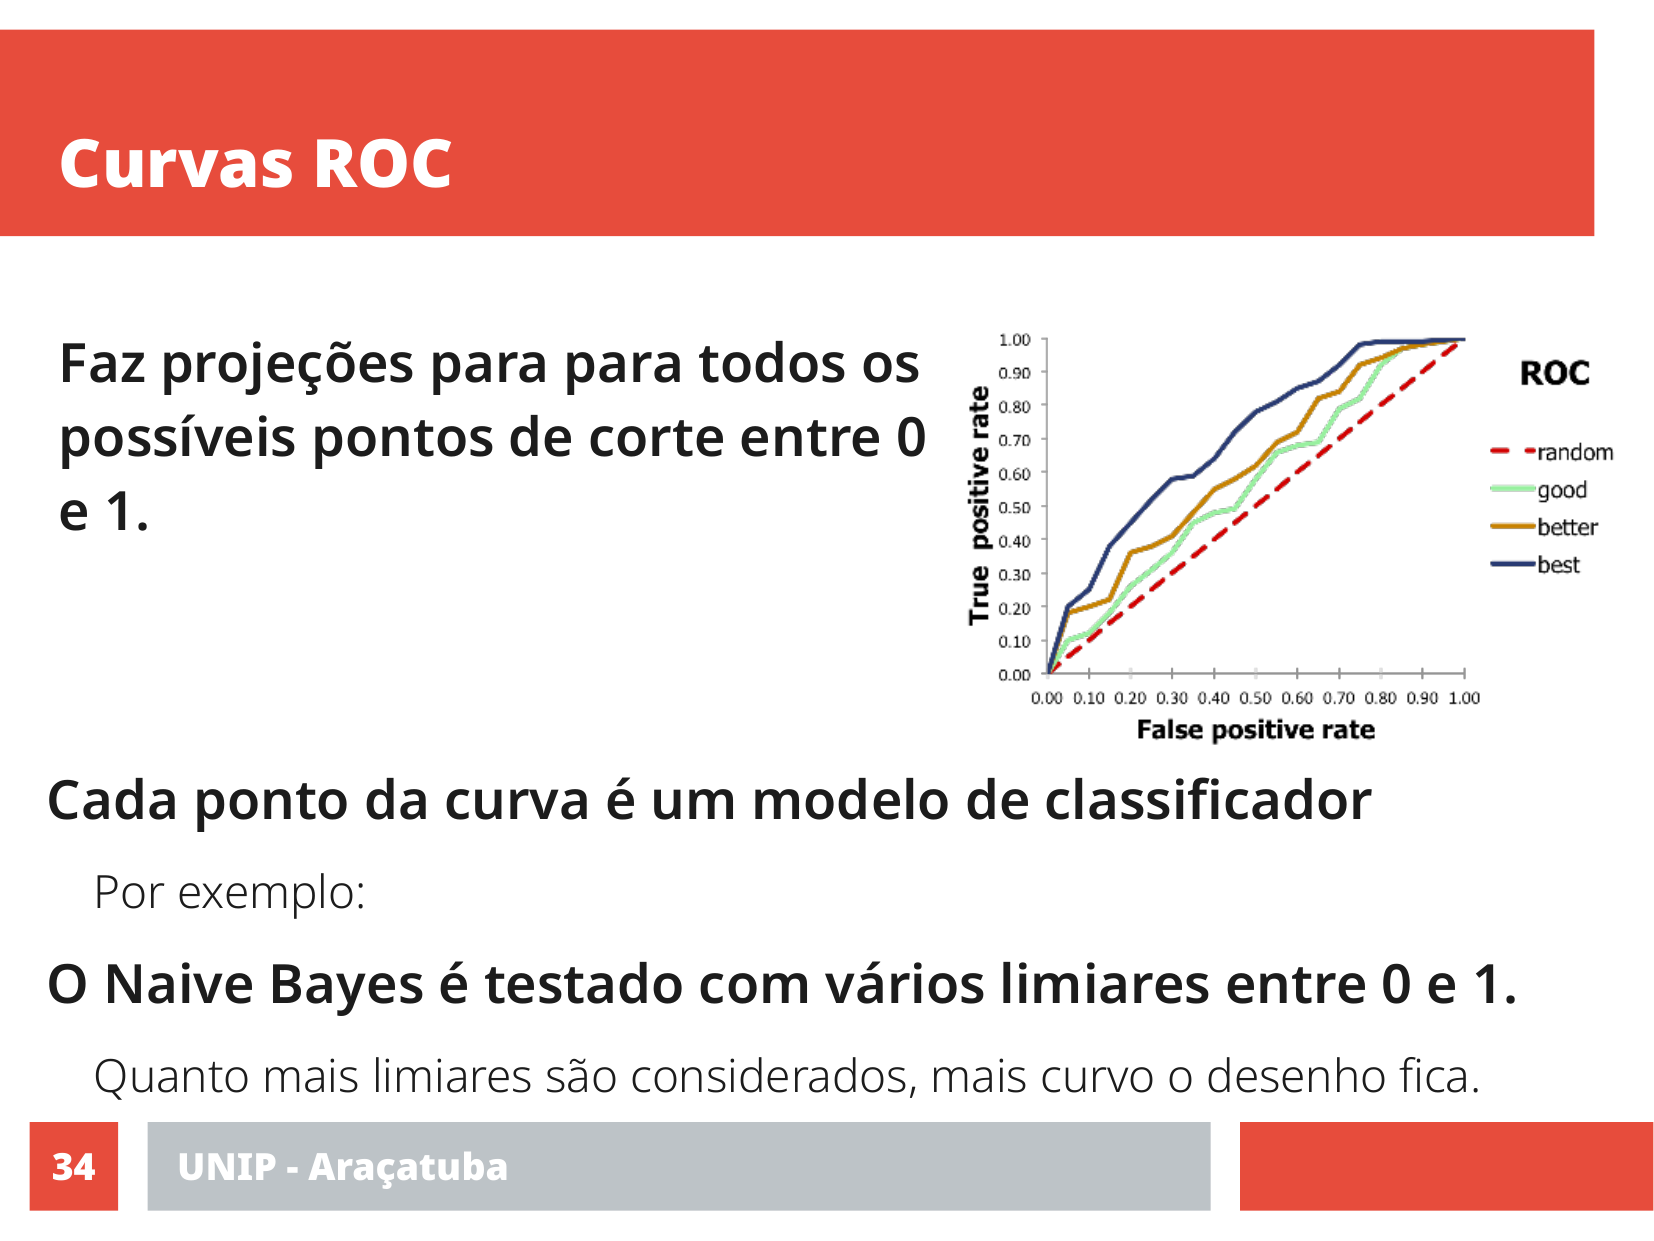

# Curvas ROC
Faz projeções para para todos os possíveis pontos de corte entre 0 e 1.
Cada ponto da curva é um modelo de classificador
Por exemplo:
O Naive Bayes é testado com vários limiares entre 0 e 1.
Quanto mais limiares são considerados, mais curvo o desenho fica.
34
UNIP - Araçatuba